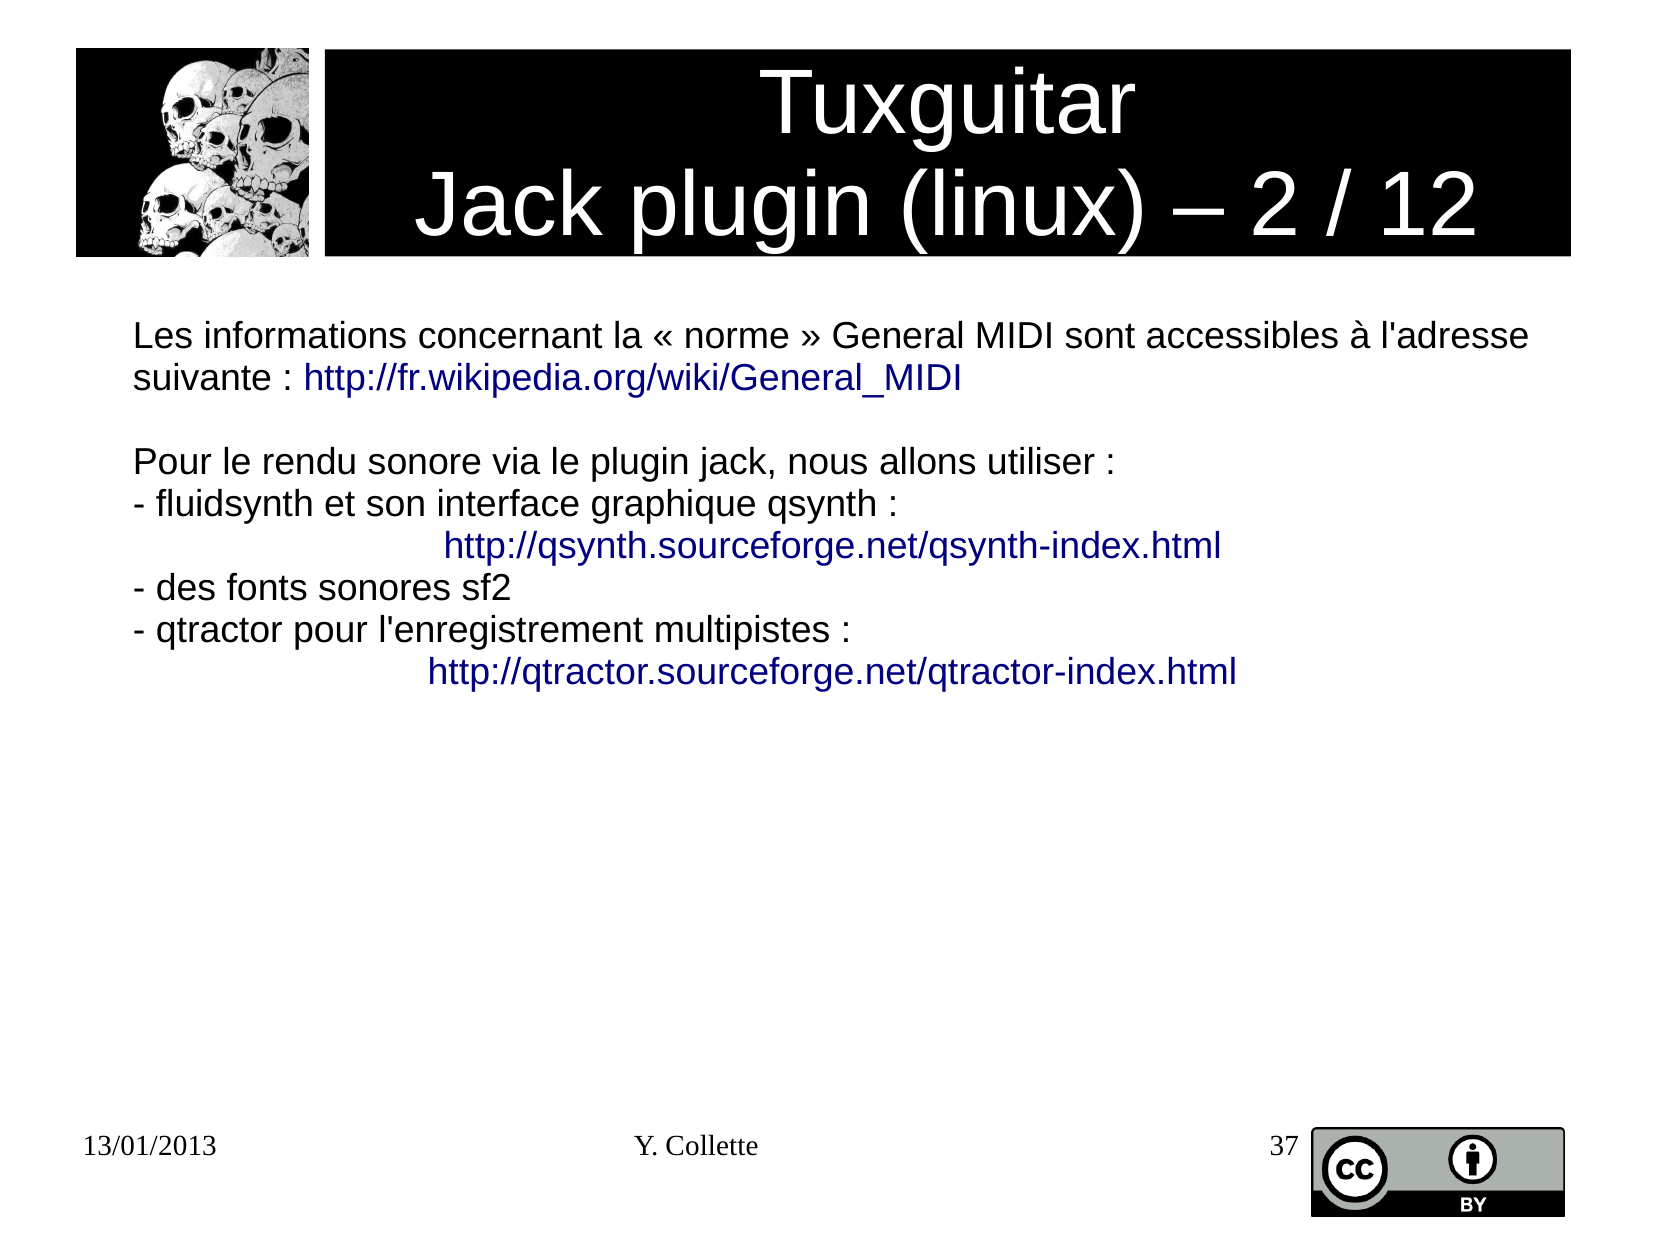

# Tuxguitar Jack plugin (linux) – 2 / 12
Les informations concernant la « norme » General MIDI sont accessibles à l'adresse suivante : http://fr.wikipedia.org/wiki/General_MIDI
Pour le rendu sonore via le plugin jack, nous allons utiliser :
- fluidsynth et son interface graphique qsynth :
http://qsynth.sourceforge.net/qsynth-index.html
- des fonts sonores sf2
- qtractor pour l'enregistrement multipistes :
http://qtractor.sourceforge.net/qtractor-index.html
Y. Collette
37